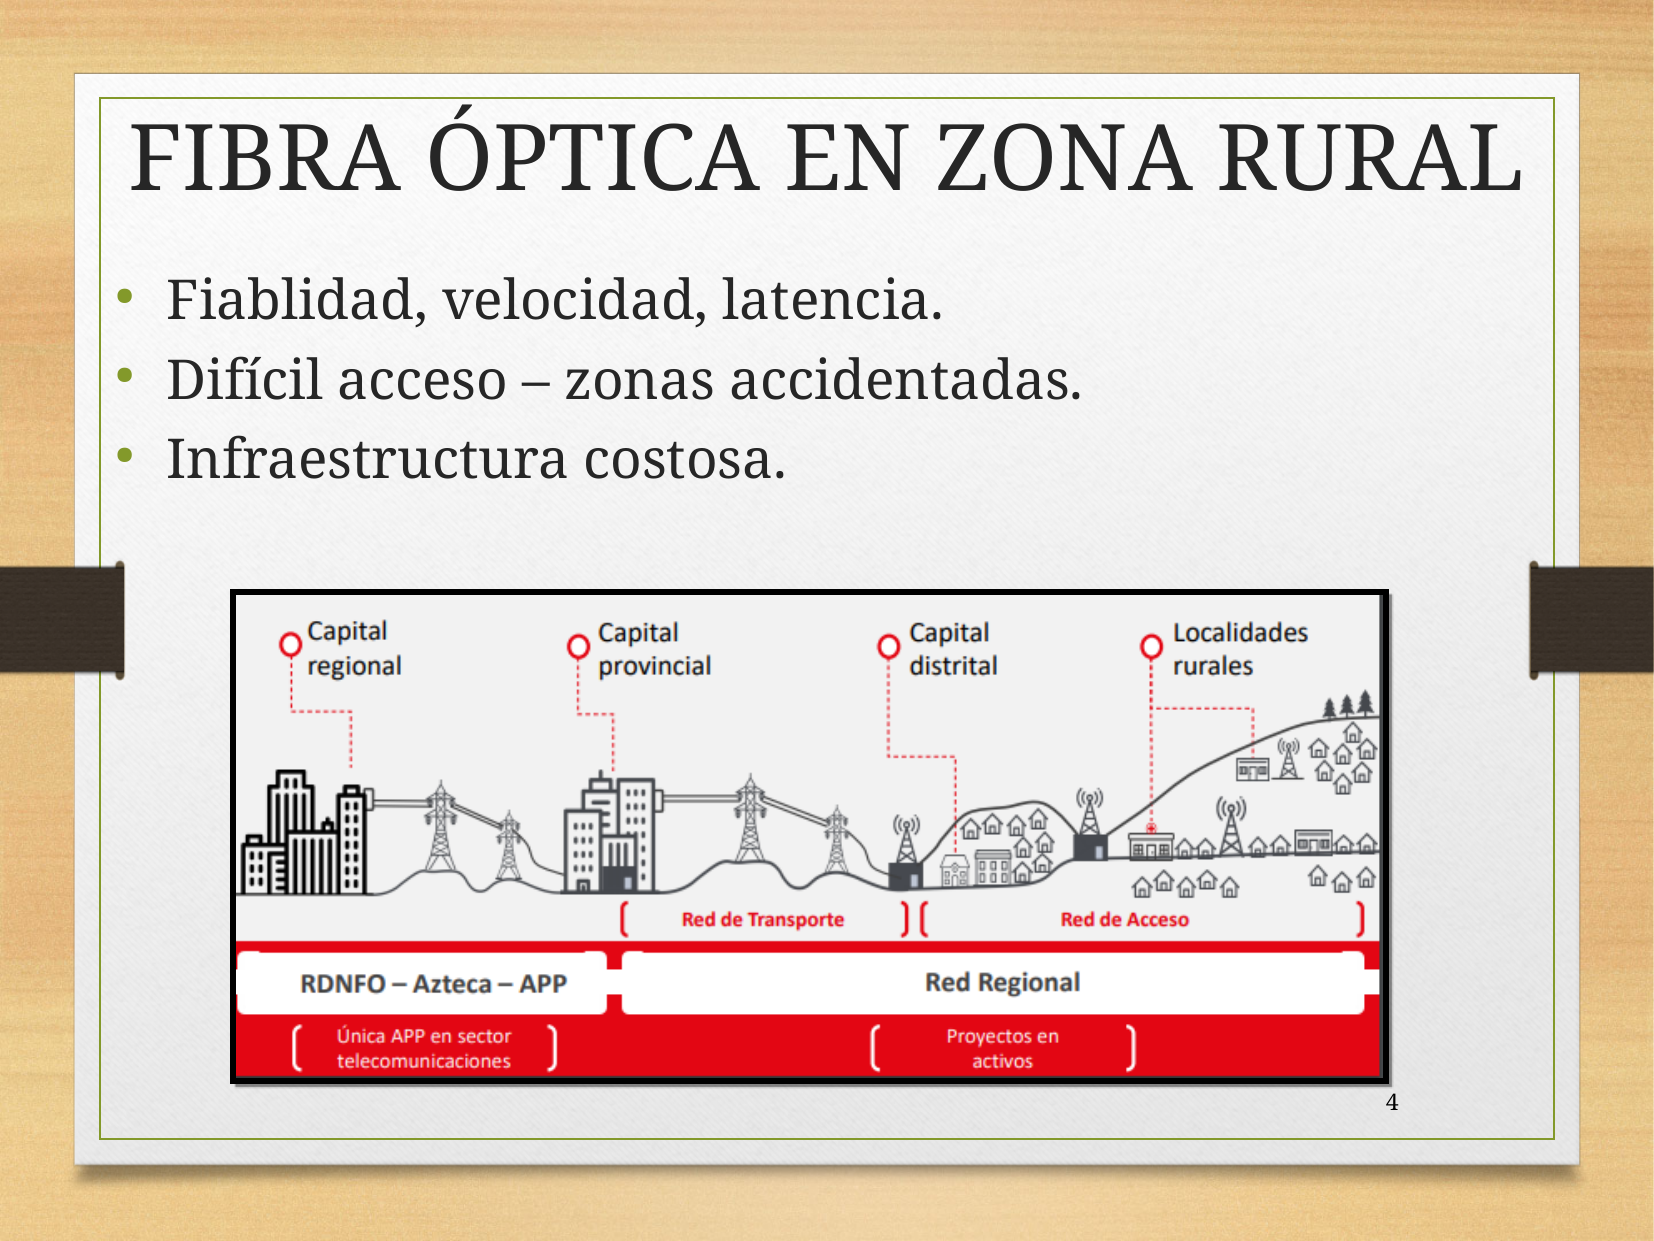

# FIBRA ÓPTICA EN ZONA RURAL
Fiablidad, velocidad, latencia.
Difícil acceso – zonas accidentadas.
Infraestructura costosa.